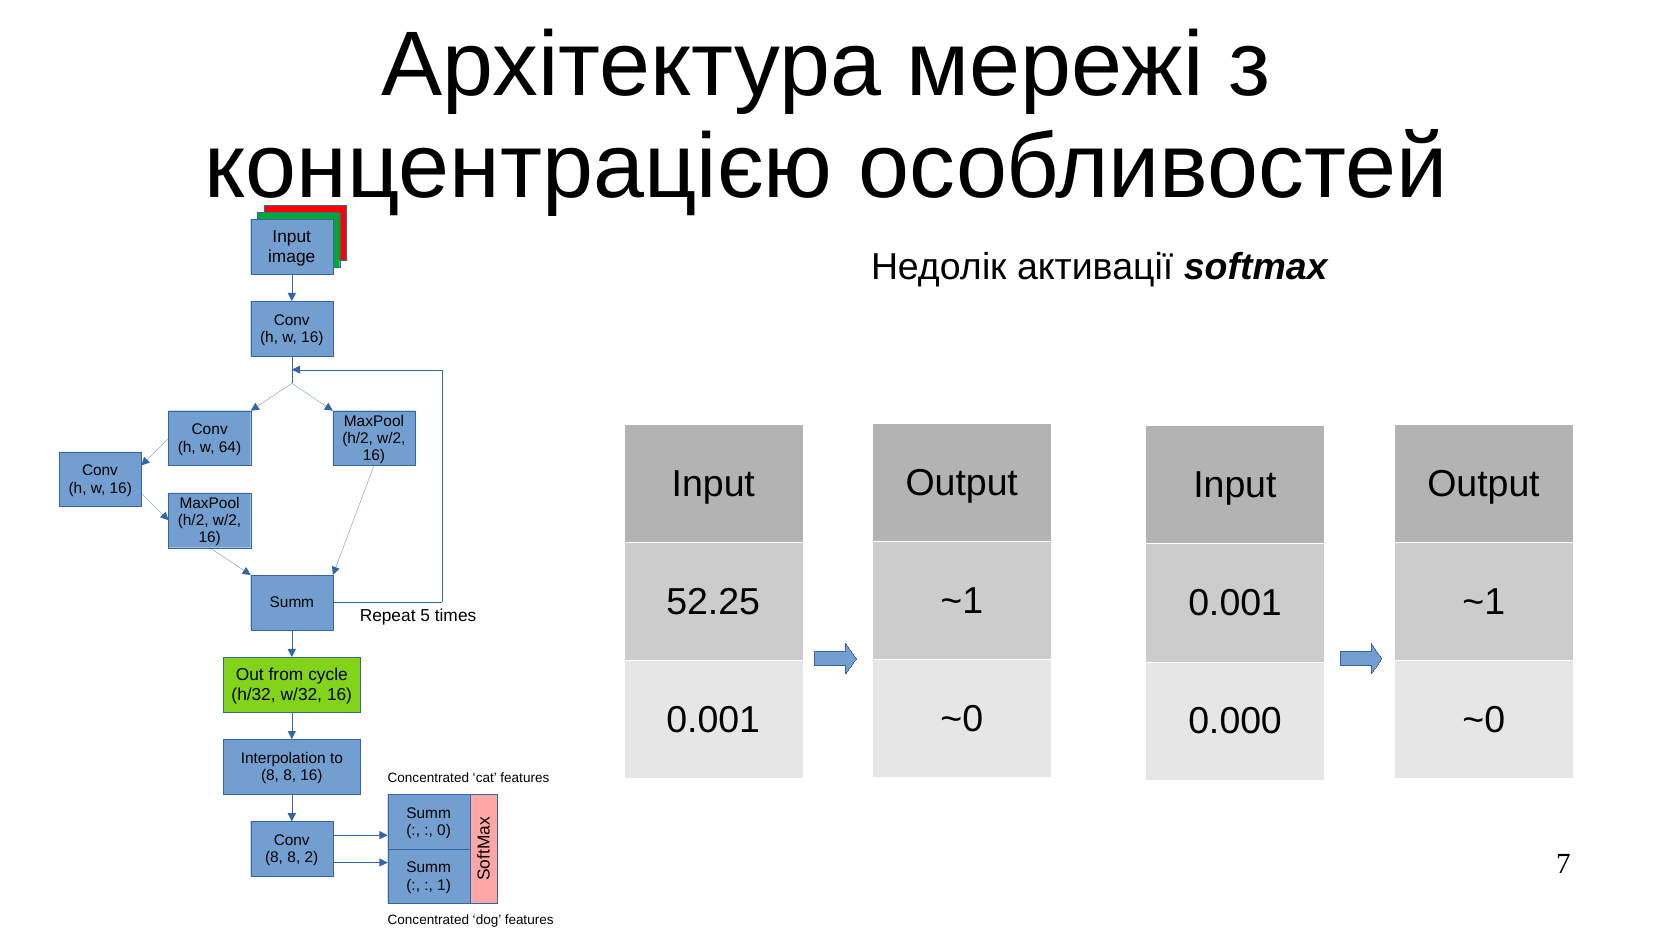

# Архітектура мережі з концентрацією особливостей
Недолік активації softmax
| Output |
| --- |
| ~1 |
| ~0 |
| Input |
| --- |
| 52.25 |
| 0.001 |
| Output |
| --- |
| ~1 |
| ~0 |
| Input |
| --- |
| 0.001 |
| 0.000 |
7